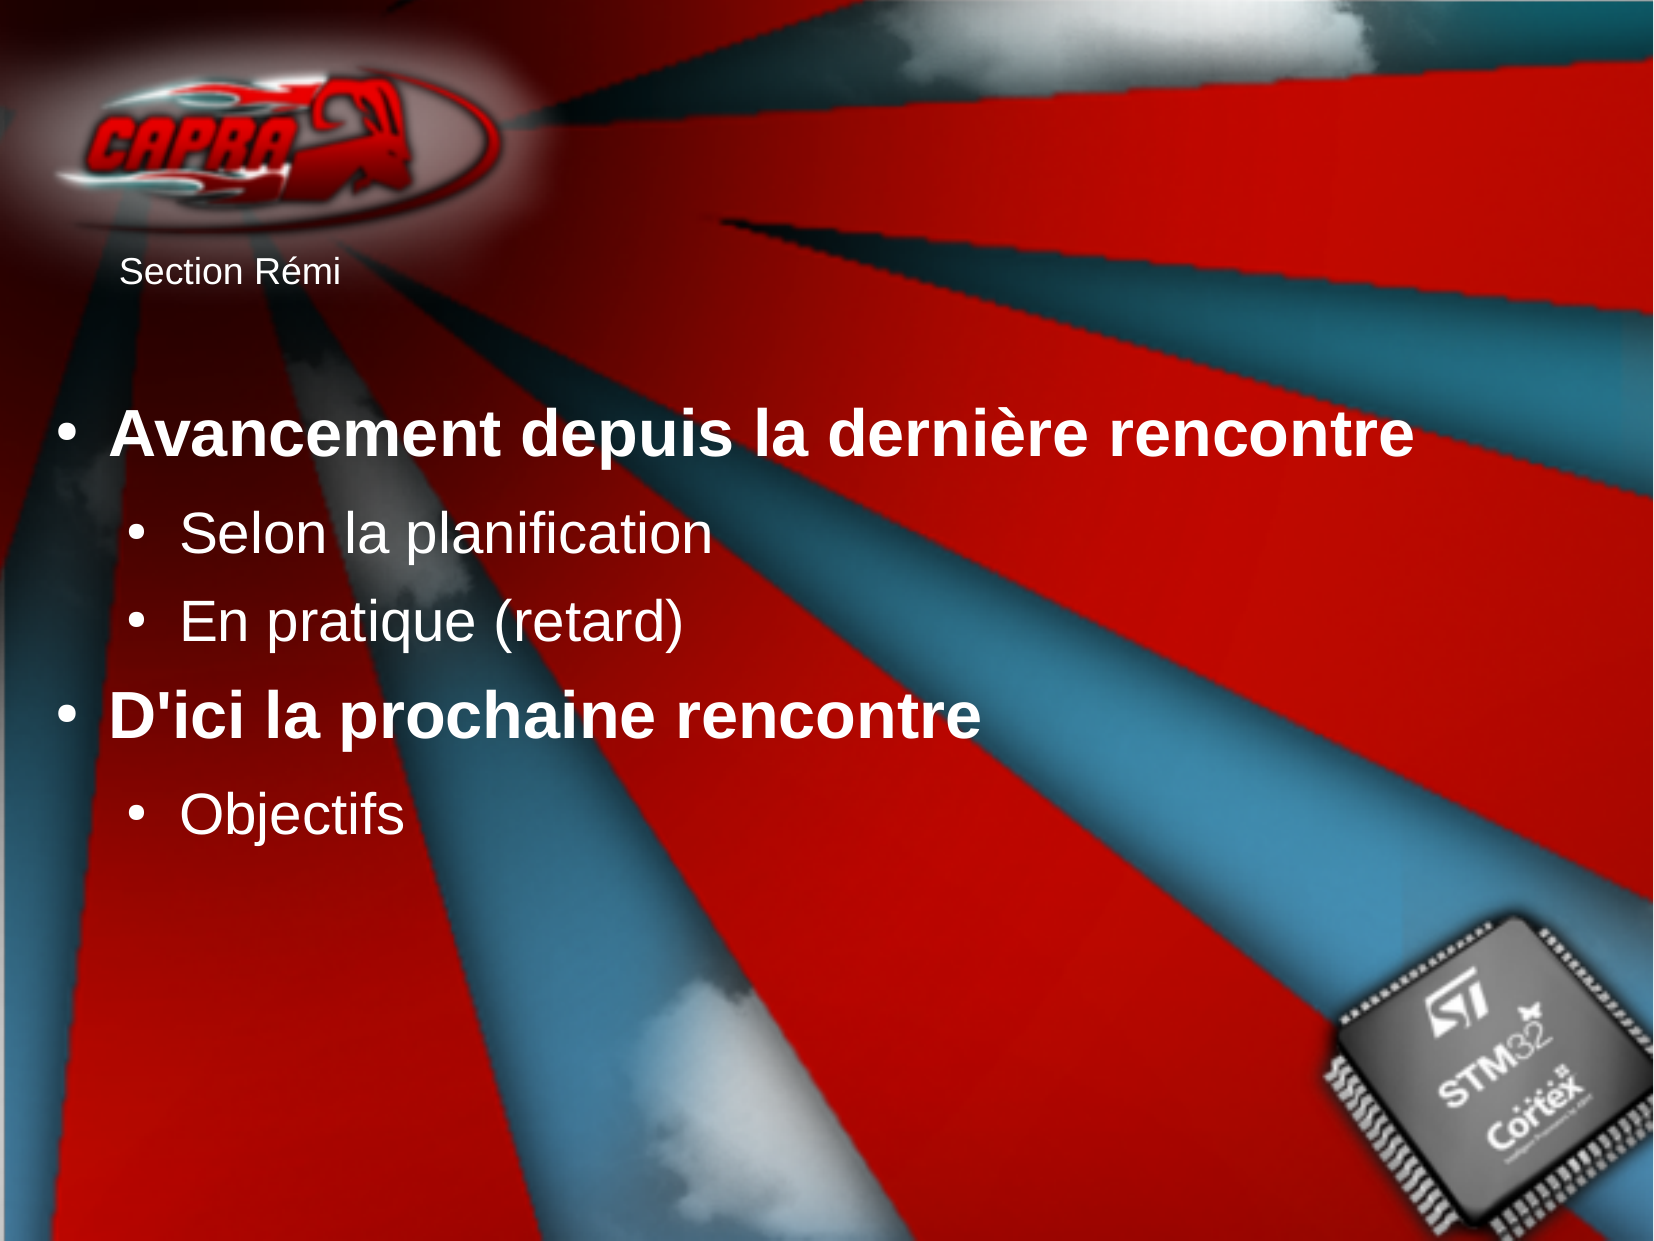

Section Rémi
# Avancement depuis la dernière rencontre
Selon la planification
En pratique (retard)
D'ici la prochaine rencontre
Objectifs